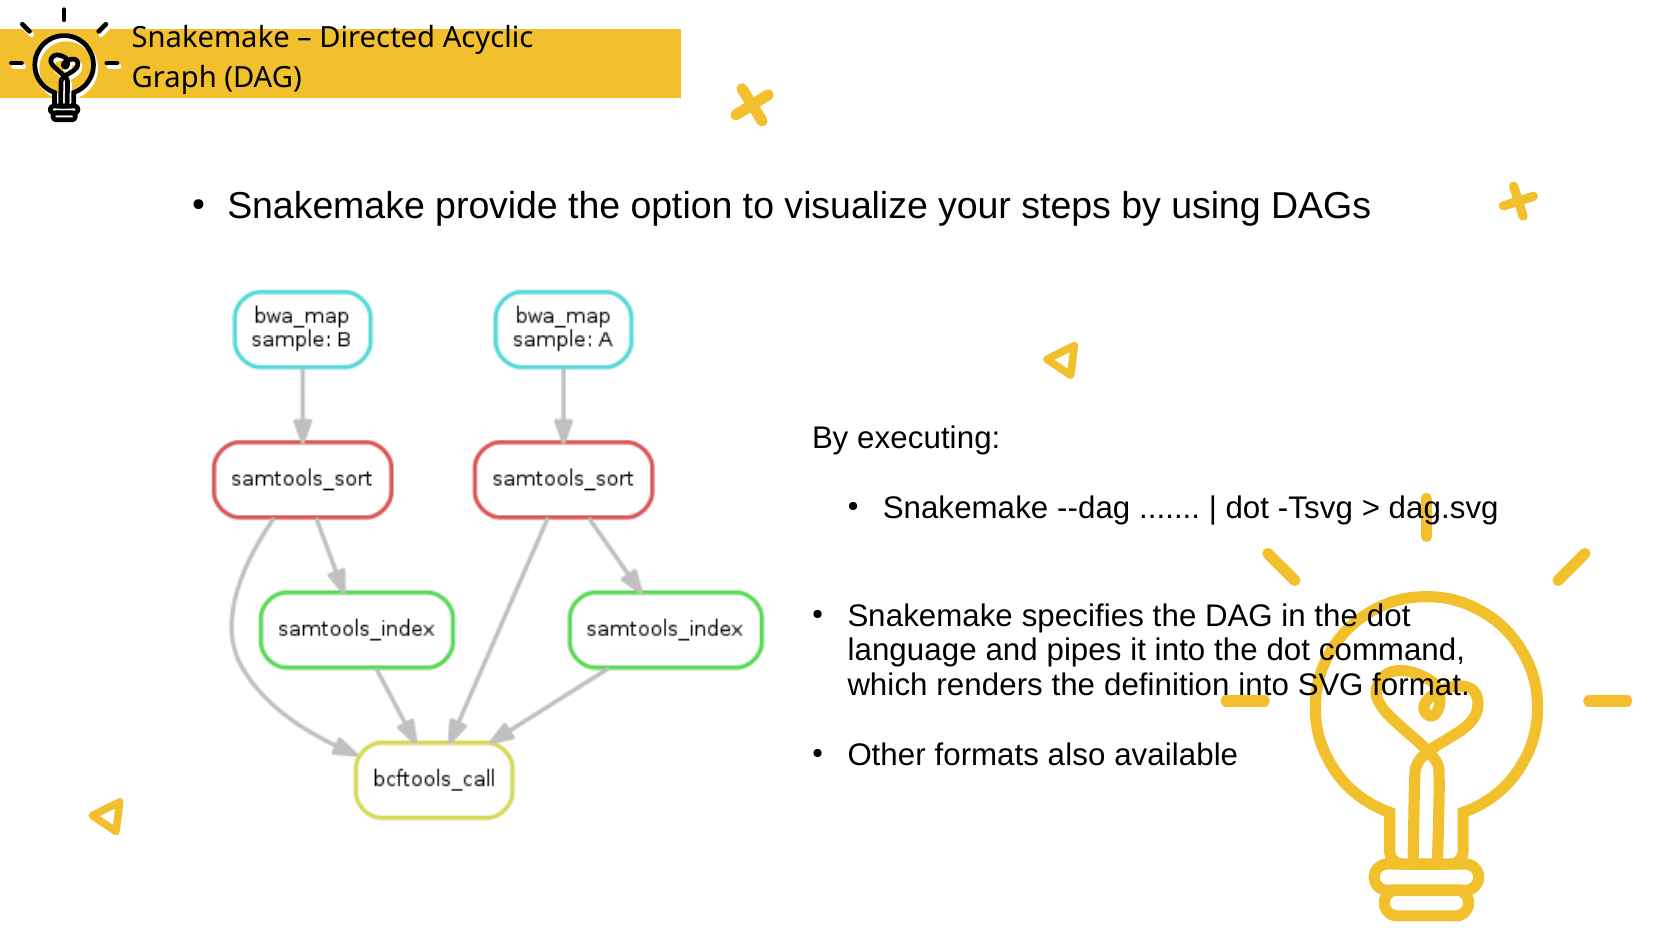

# Snakemake – Directed Acyclic Graph (DAG)
Snakemake provide the option to visualize your steps by using DAGs
By executing:
Snakemake --dag ....... | dot -Tsvg > dag.svg
Snakemake specifies the DAG in the dot language and pipes it into the dot command, which renders the definition into SVG format.
Other formats also available